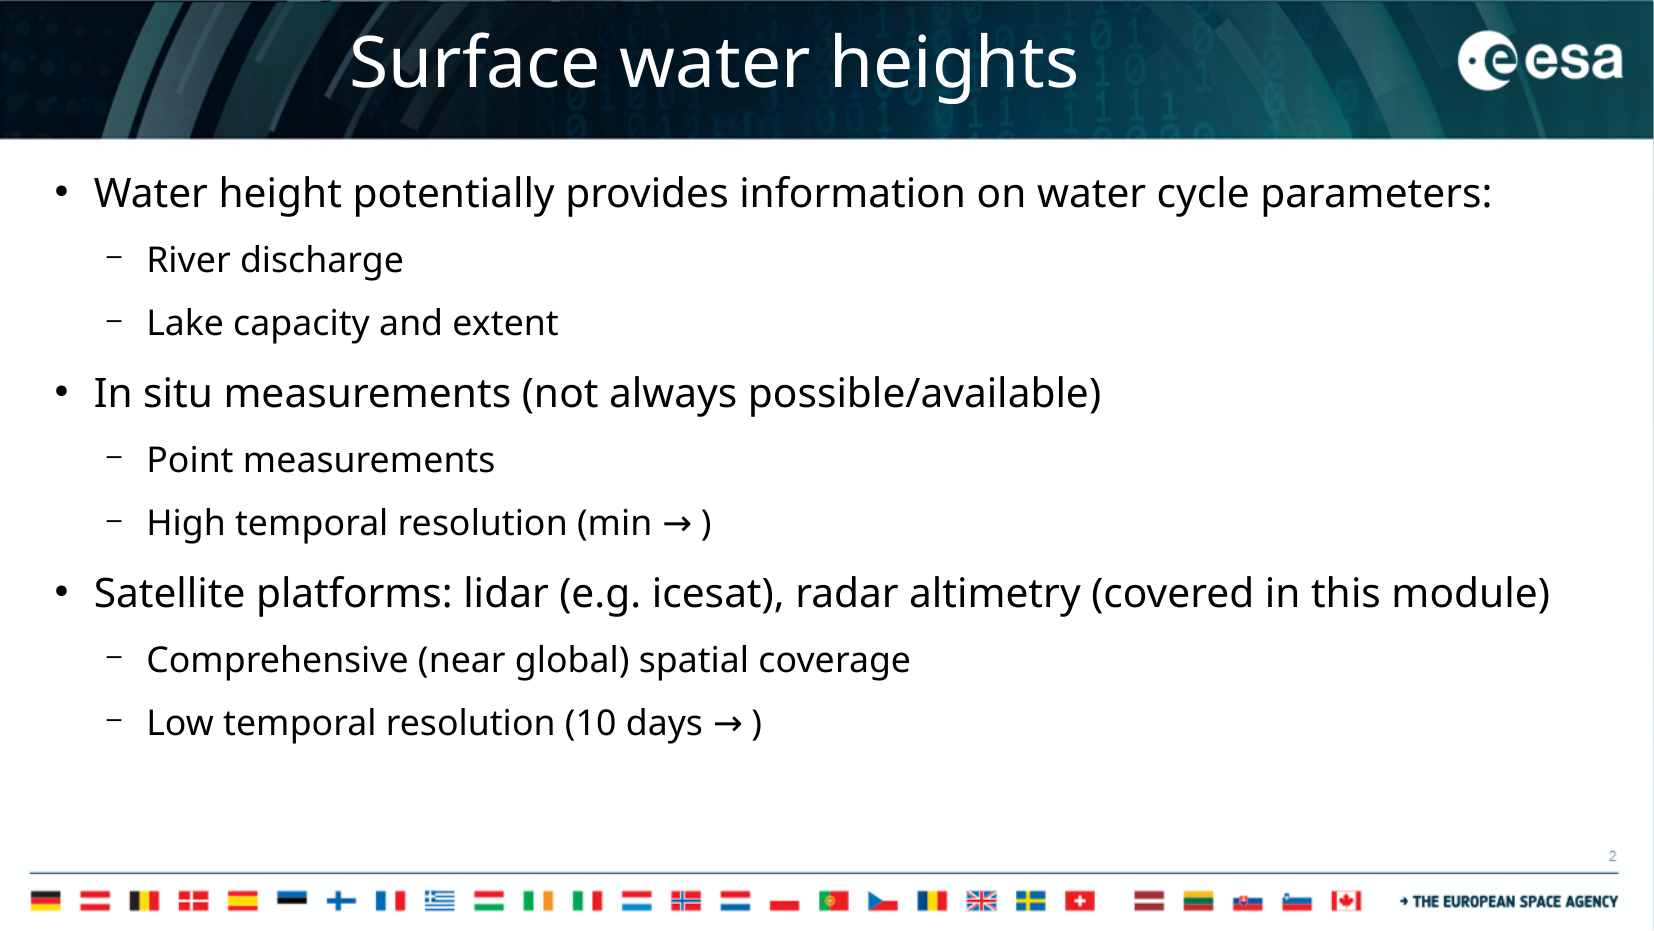

# Surface water heights
Water height potentially provides information on water cycle parameters:
River discharge
Lake capacity and extent
In situ measurements (not always possible/available)
Point measurements
High temporal resolution (min → )
Satellite platforms: lidar (e.g. icesat), radar altimetry (covered in this module)
Comprehensive (near global) spatial coverage
Low temporal resolution (10 days → )